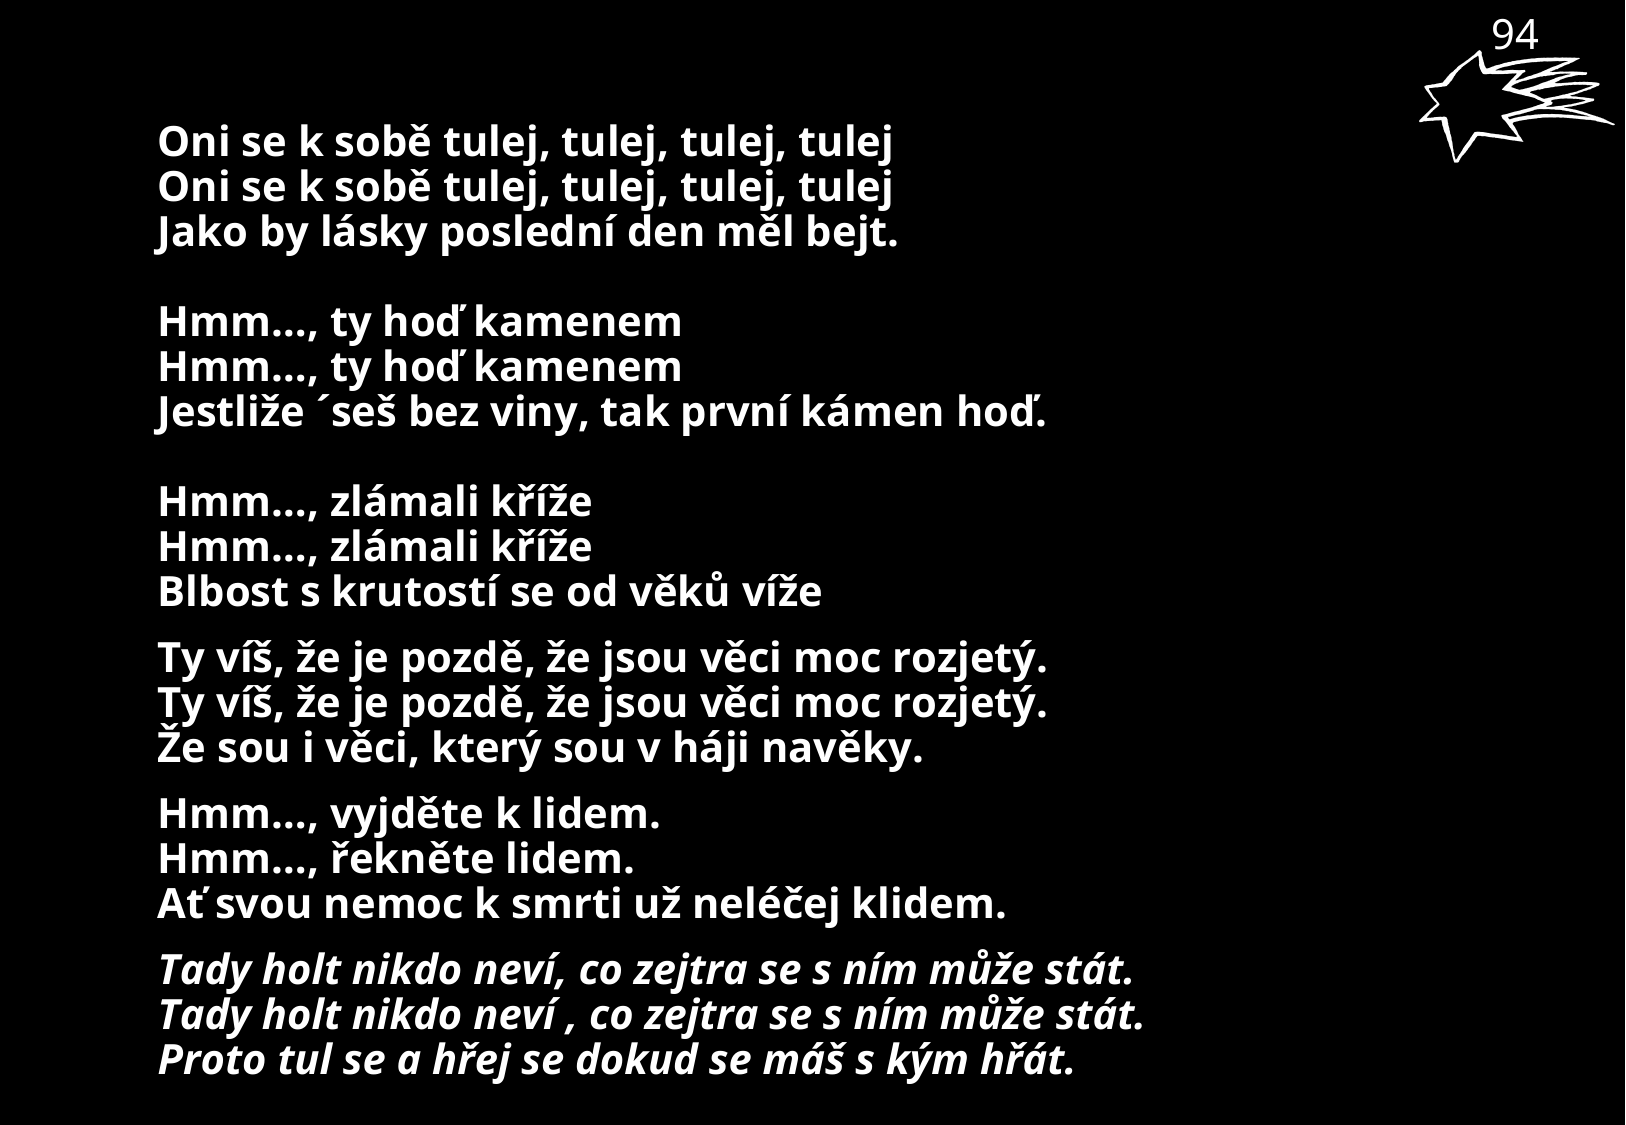

94
# Oni se k sobě tulej, tulej, tulej, tulej Oni se k sobě tulej, tulej, tulej, tulej Jako by lásky poslední den měl bejt. Hmm…, ty hoď kamenem Hmm…, ty hoď kamenem Jestliže ´seš bez viny, tak první kámen hoď. Hmm…, zlámali kříže Hmm…, zlámali kříže Blbost s krutostí se od věků víže
Ty víš, že je pozdě, že jsou věci moc rozjetý.
Ty víš, že je pozdě, že jsou věci moc rozjetý.
Že sou i věci, který sou v háji navěky.
Hmm…, vyjděte k lidem.
Hmm…, řekněte lidem.
Ať svou nemoc k smrti už neléčej klidem.
Tady holt nikdo neví, co zejtra se s ním může stát.
Tady holt nikdo neví , co zejtra se s ním může stát.
Proto tul se a hřej se dokud se máš s kým hřát.